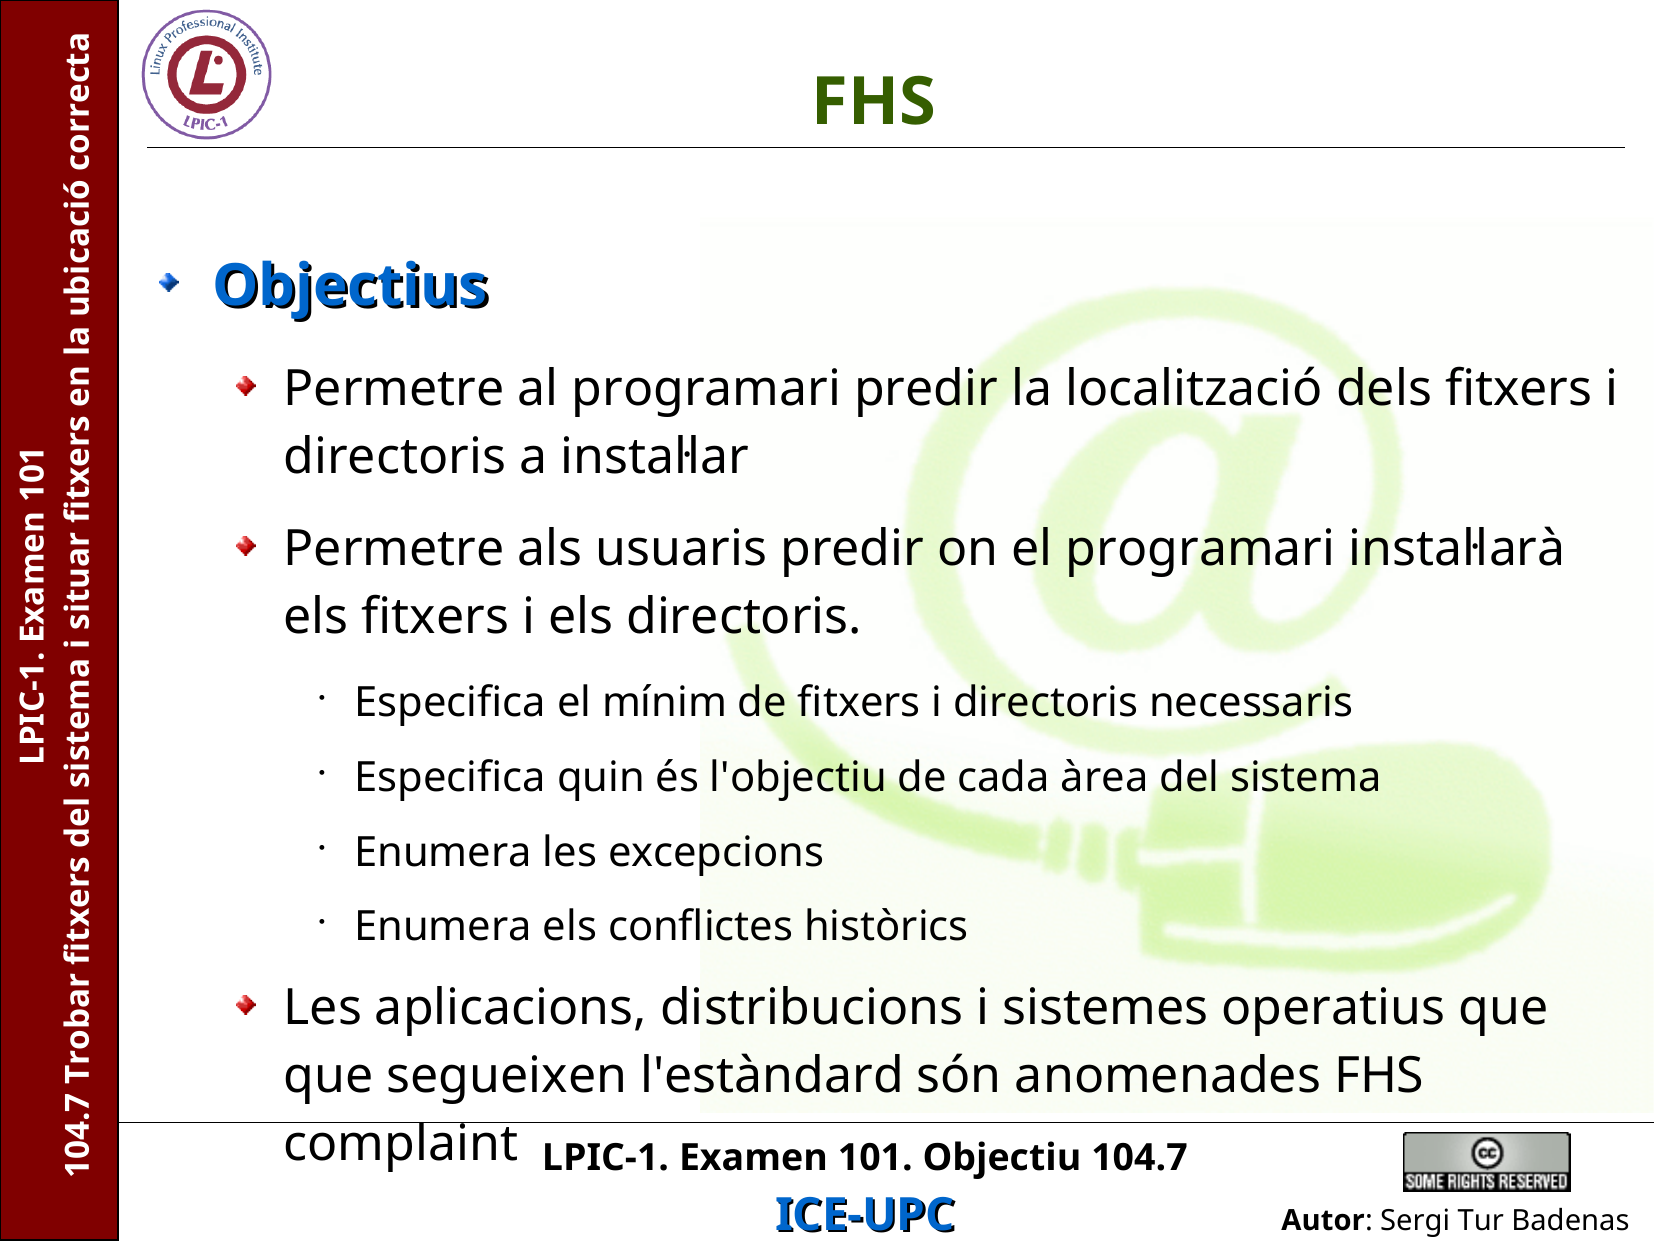

# FHS
Objectius
Permetre al programari predir la localització dels fitxers i directoris a instal·lar
Permetre als usuaris predir on el programari instal·larà els fitxers i els directoris.
Especifica el mínim de fitxers i directoris necessaris
Especifica quin és l'objectiu de cada àrea del sistema
Enumera les excepcions
Enumera els conflictes històrics
Les aplicacions, distribucions i sistemes operatius que que segueixen l'estàndard són anomenades FHS complaint